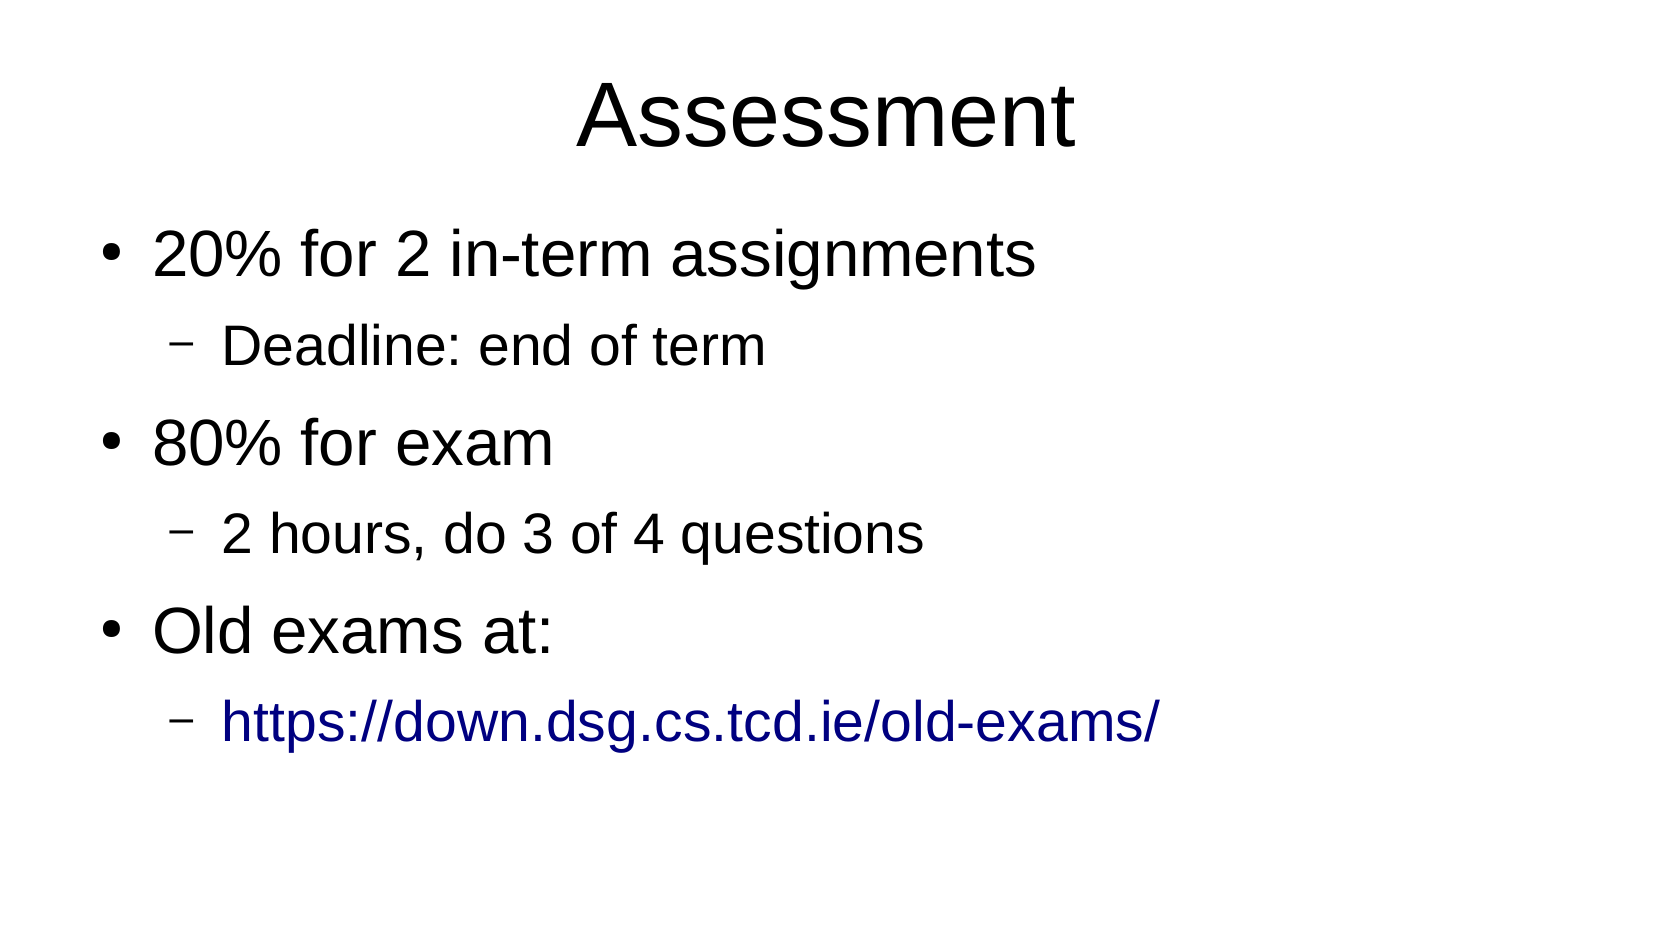

# Assessment
20% for 2 in-term assignments
Deadline: end of term
80% for exam
2 hours, do 3 of 4 questions
Old exams at:
https://down.dsg.cs.tcd.ie/old-exams/